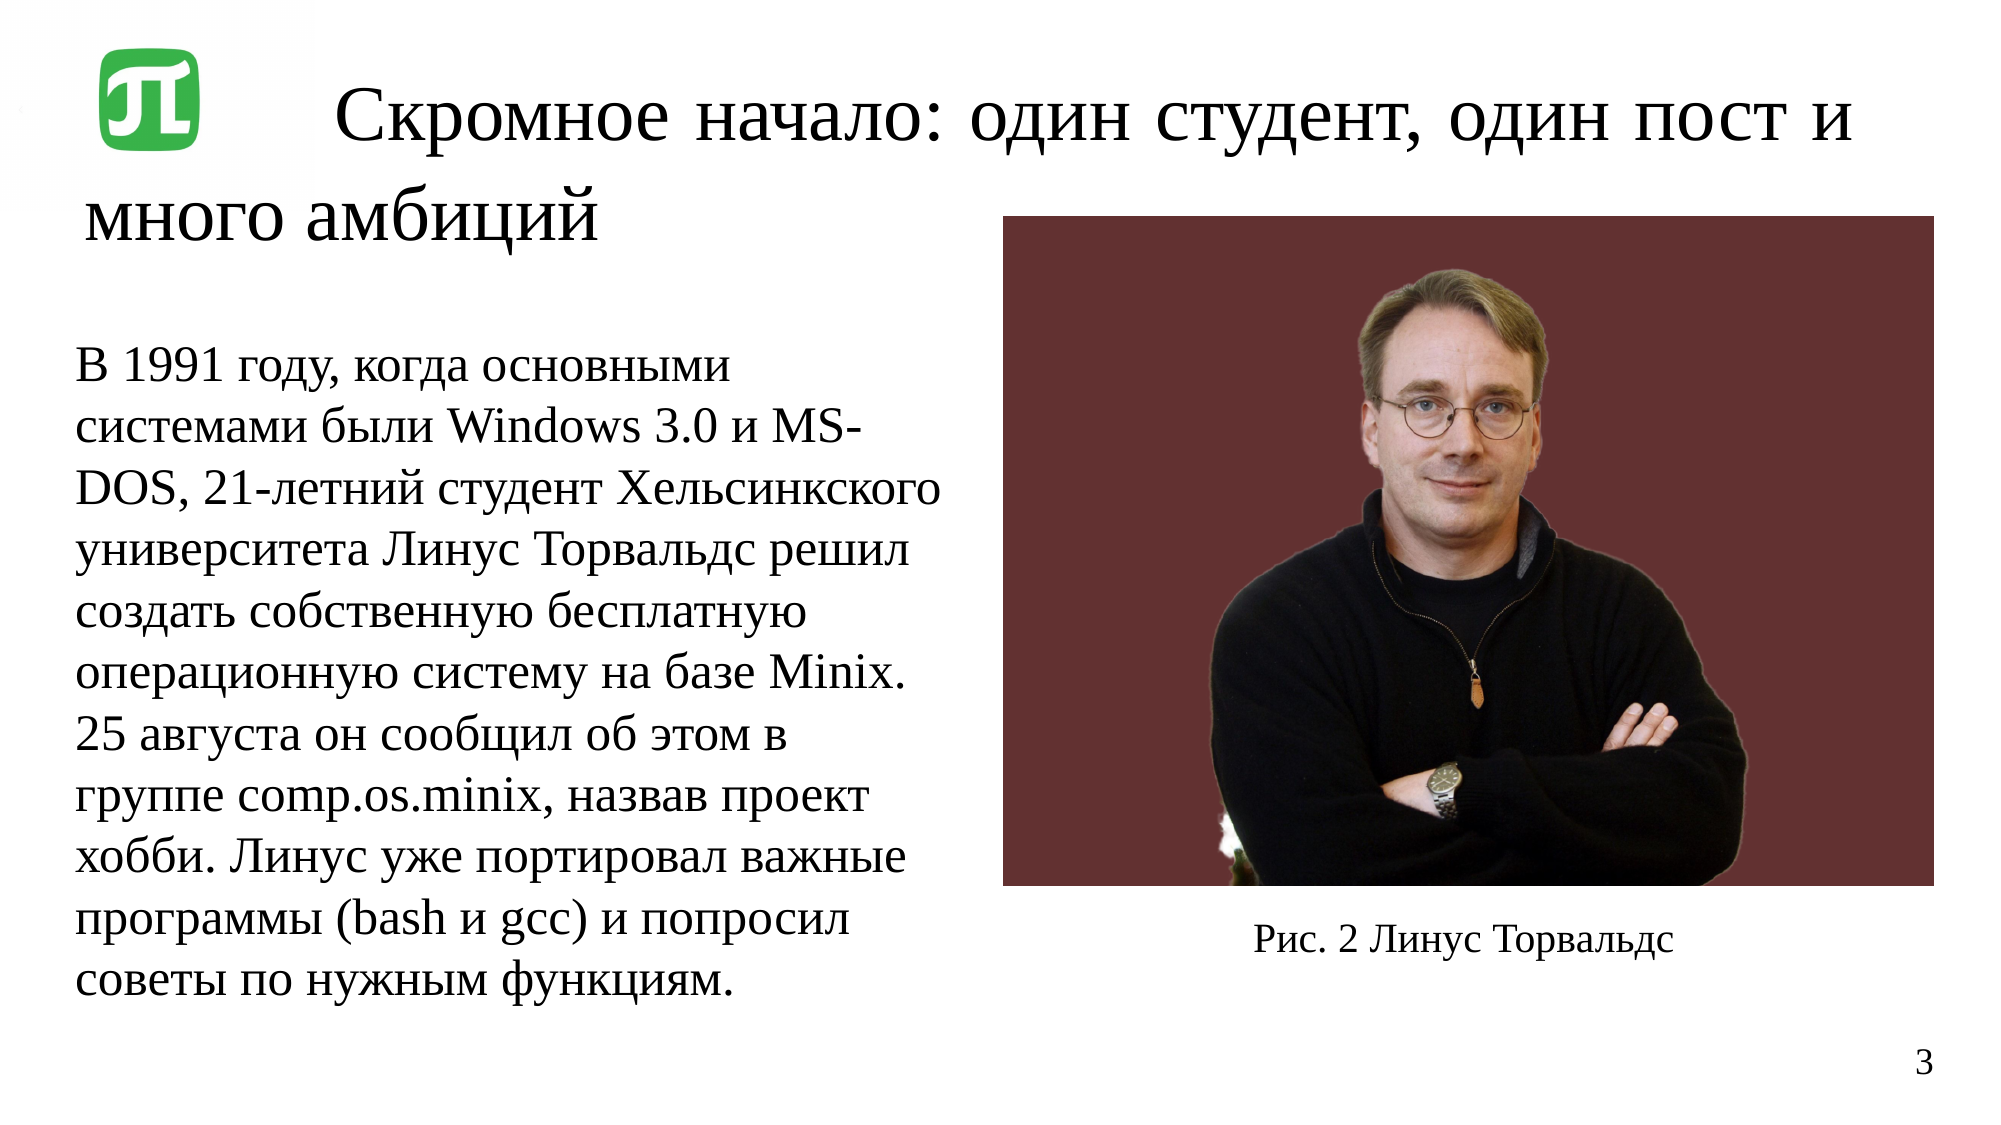

Скромное начало: один студент, один пост и много амбиций
# В 1991 году, когда основными системами были Windows 3.0 и MS-DOS, 21-летний студент Хельсинкского университета Линус Торвальдс решил создать собственную бесплатную операционную систему на базе Minix. 25 августа он сообщил об этом в группе comp.os.minix, назвав проект хобби. Линус уже портировал важные программы (bash и gcc) и попросил советы по нужным функциям.
Рис. 2 Линус Торвальдс
3